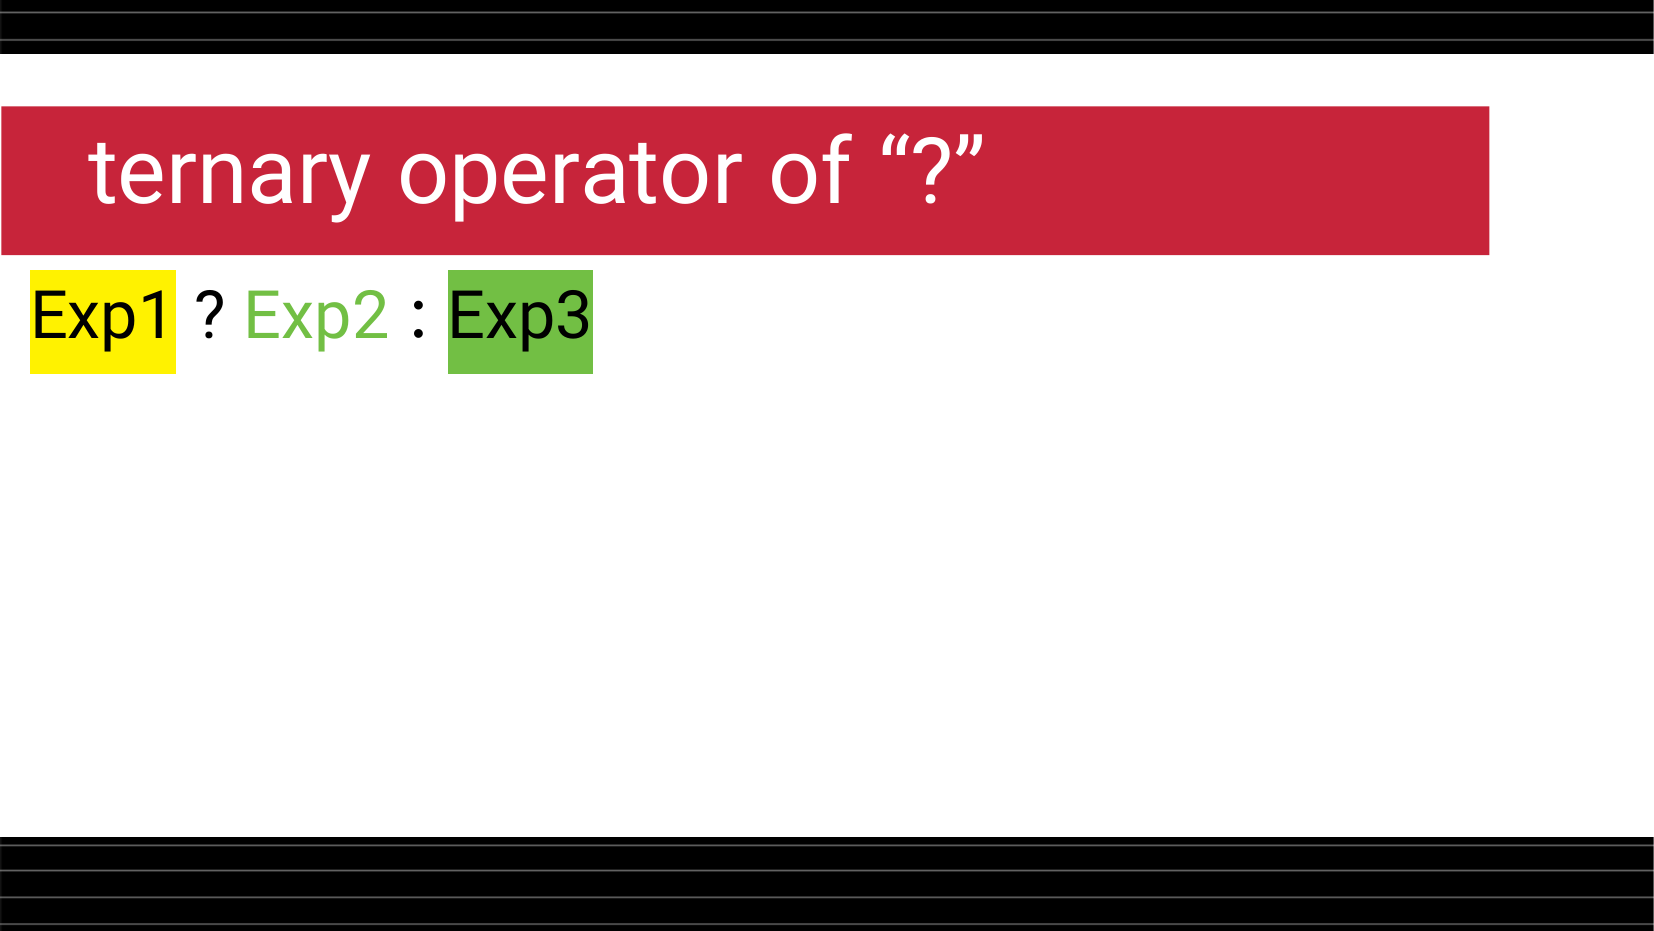

ternary operator of “?”
# Exp1 ? Exp2 : Exp3